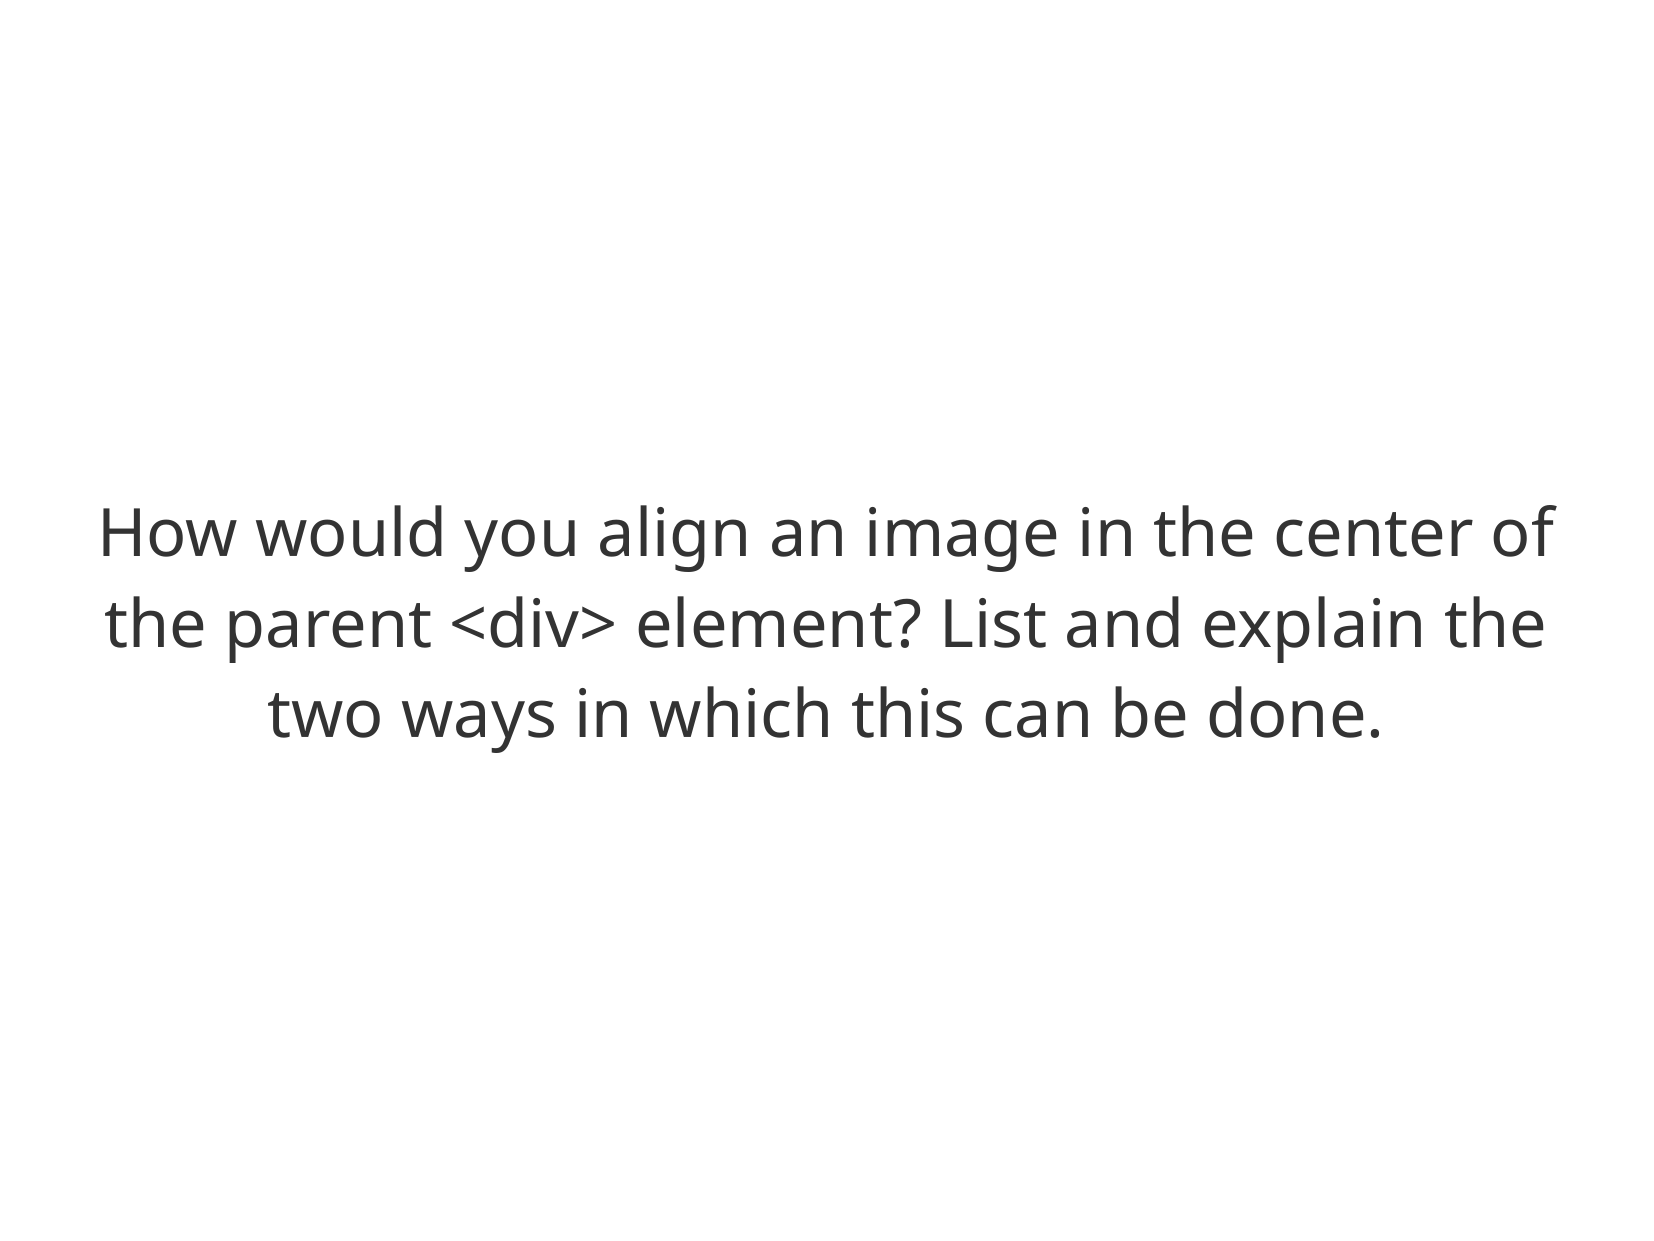

# How would you align an image in the center of the parent <div> element? List and explain the two ways in which this can be done.